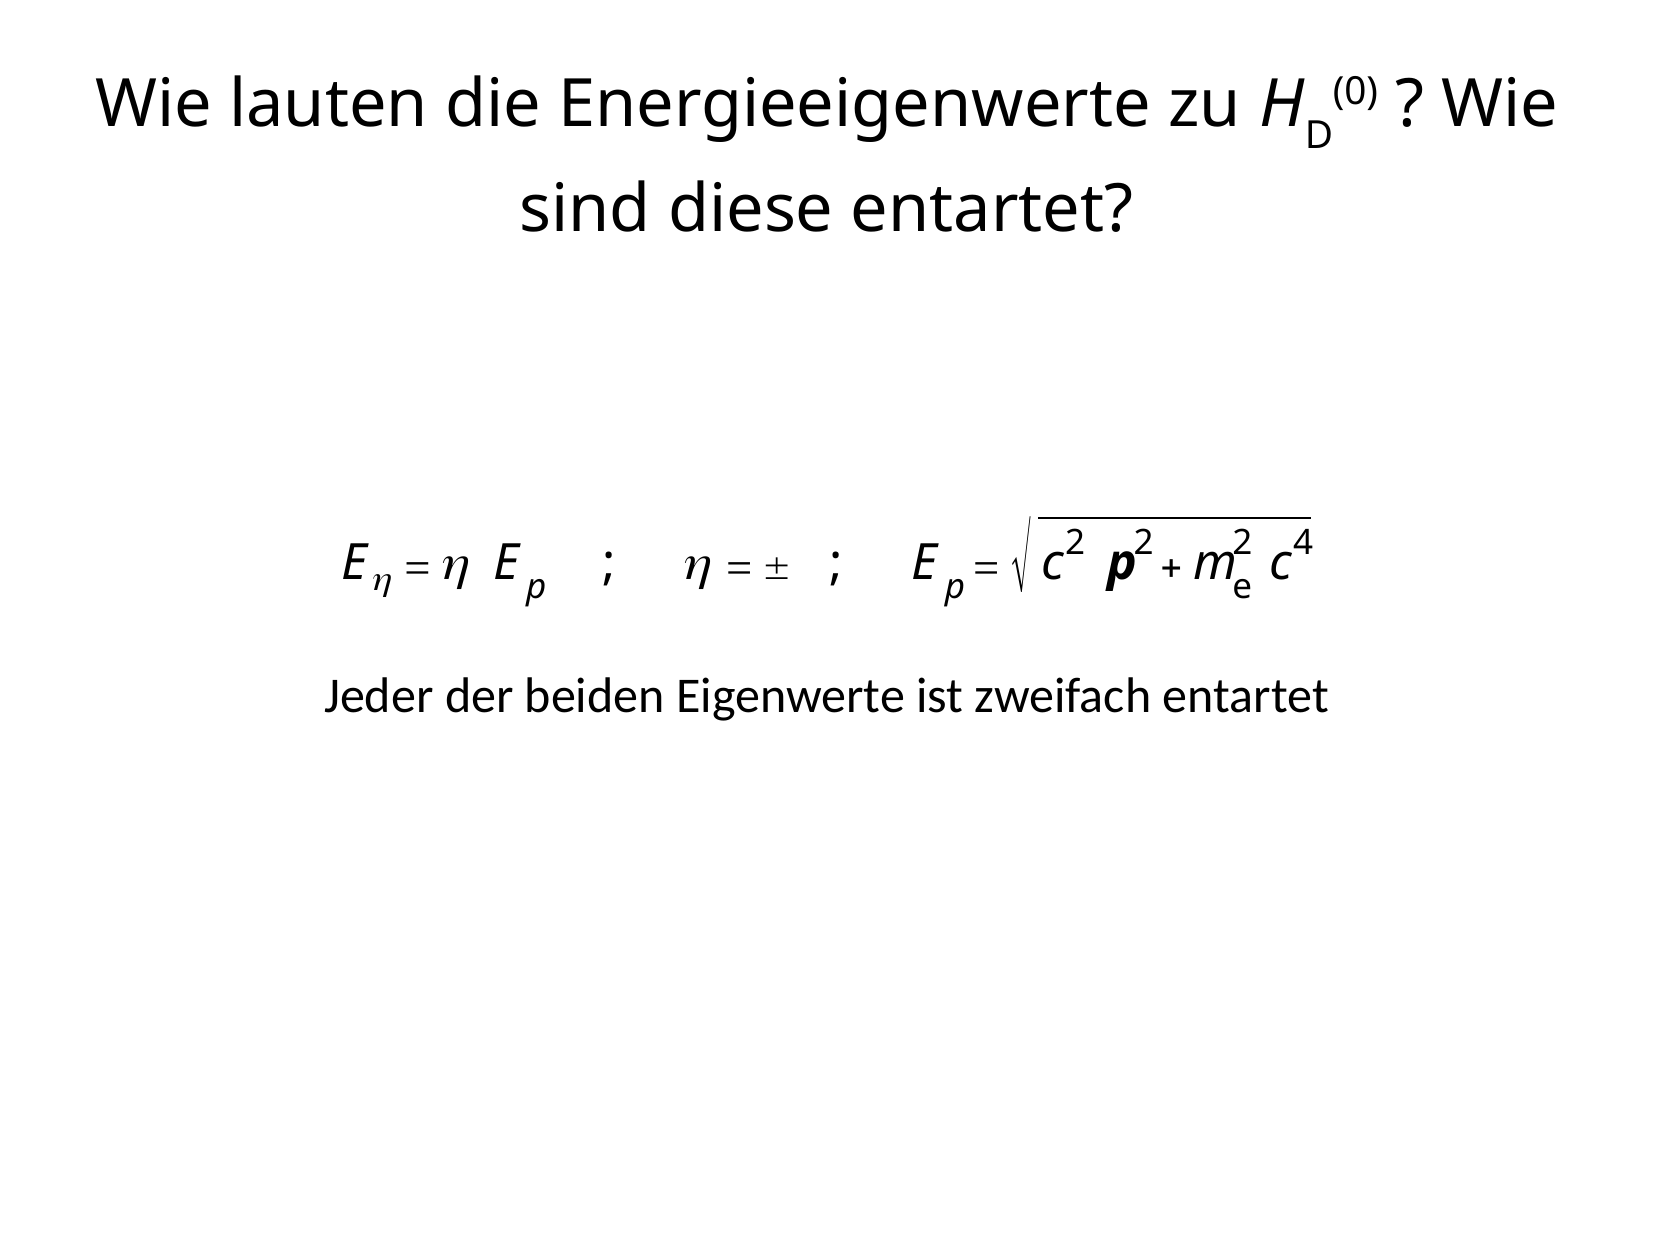

# Wie lauten die Energieeigenwerte zu HD(0) ? Wie sind diese entartet?
Jeder der beiden Eigenwerte ist zweifach entartet